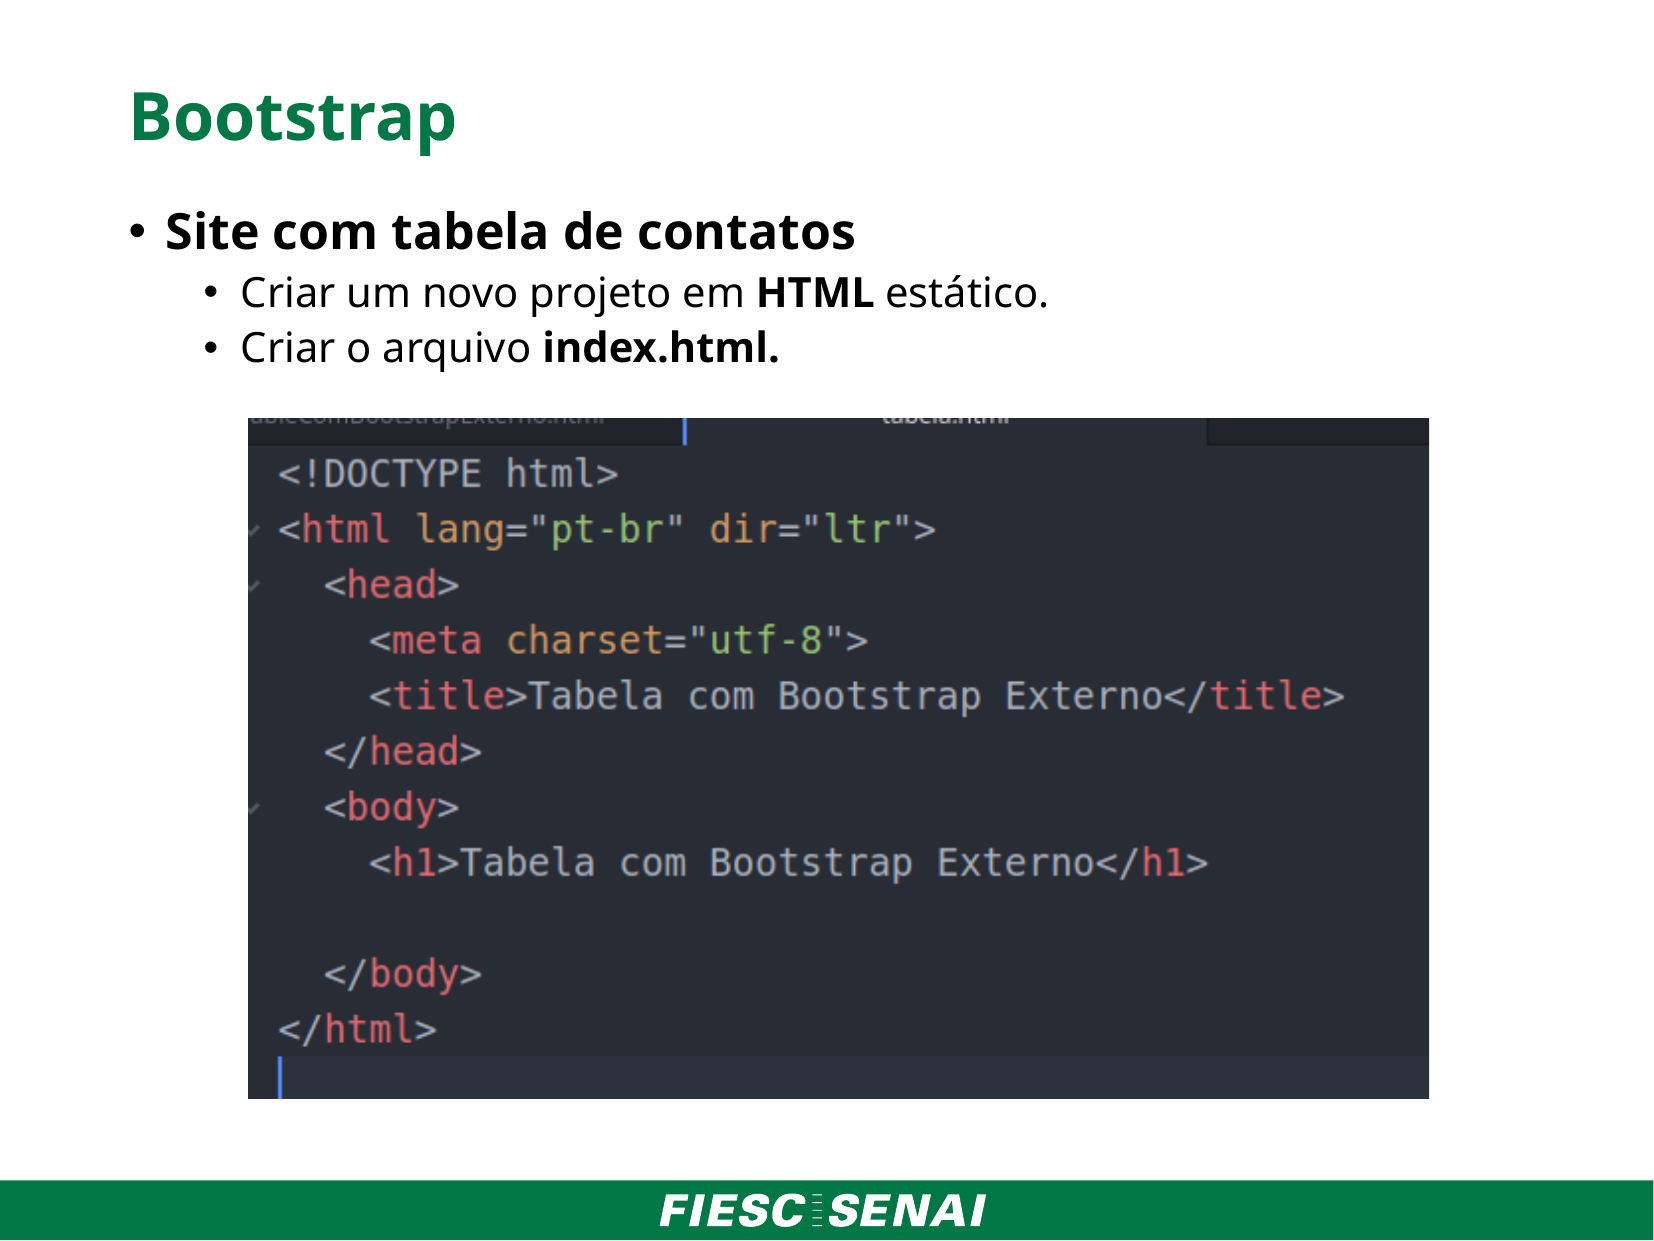

Bootstrap
Site com tabela de contatos
Criar um novo projeto em HTML estático.
Criar o arquivo index.html.